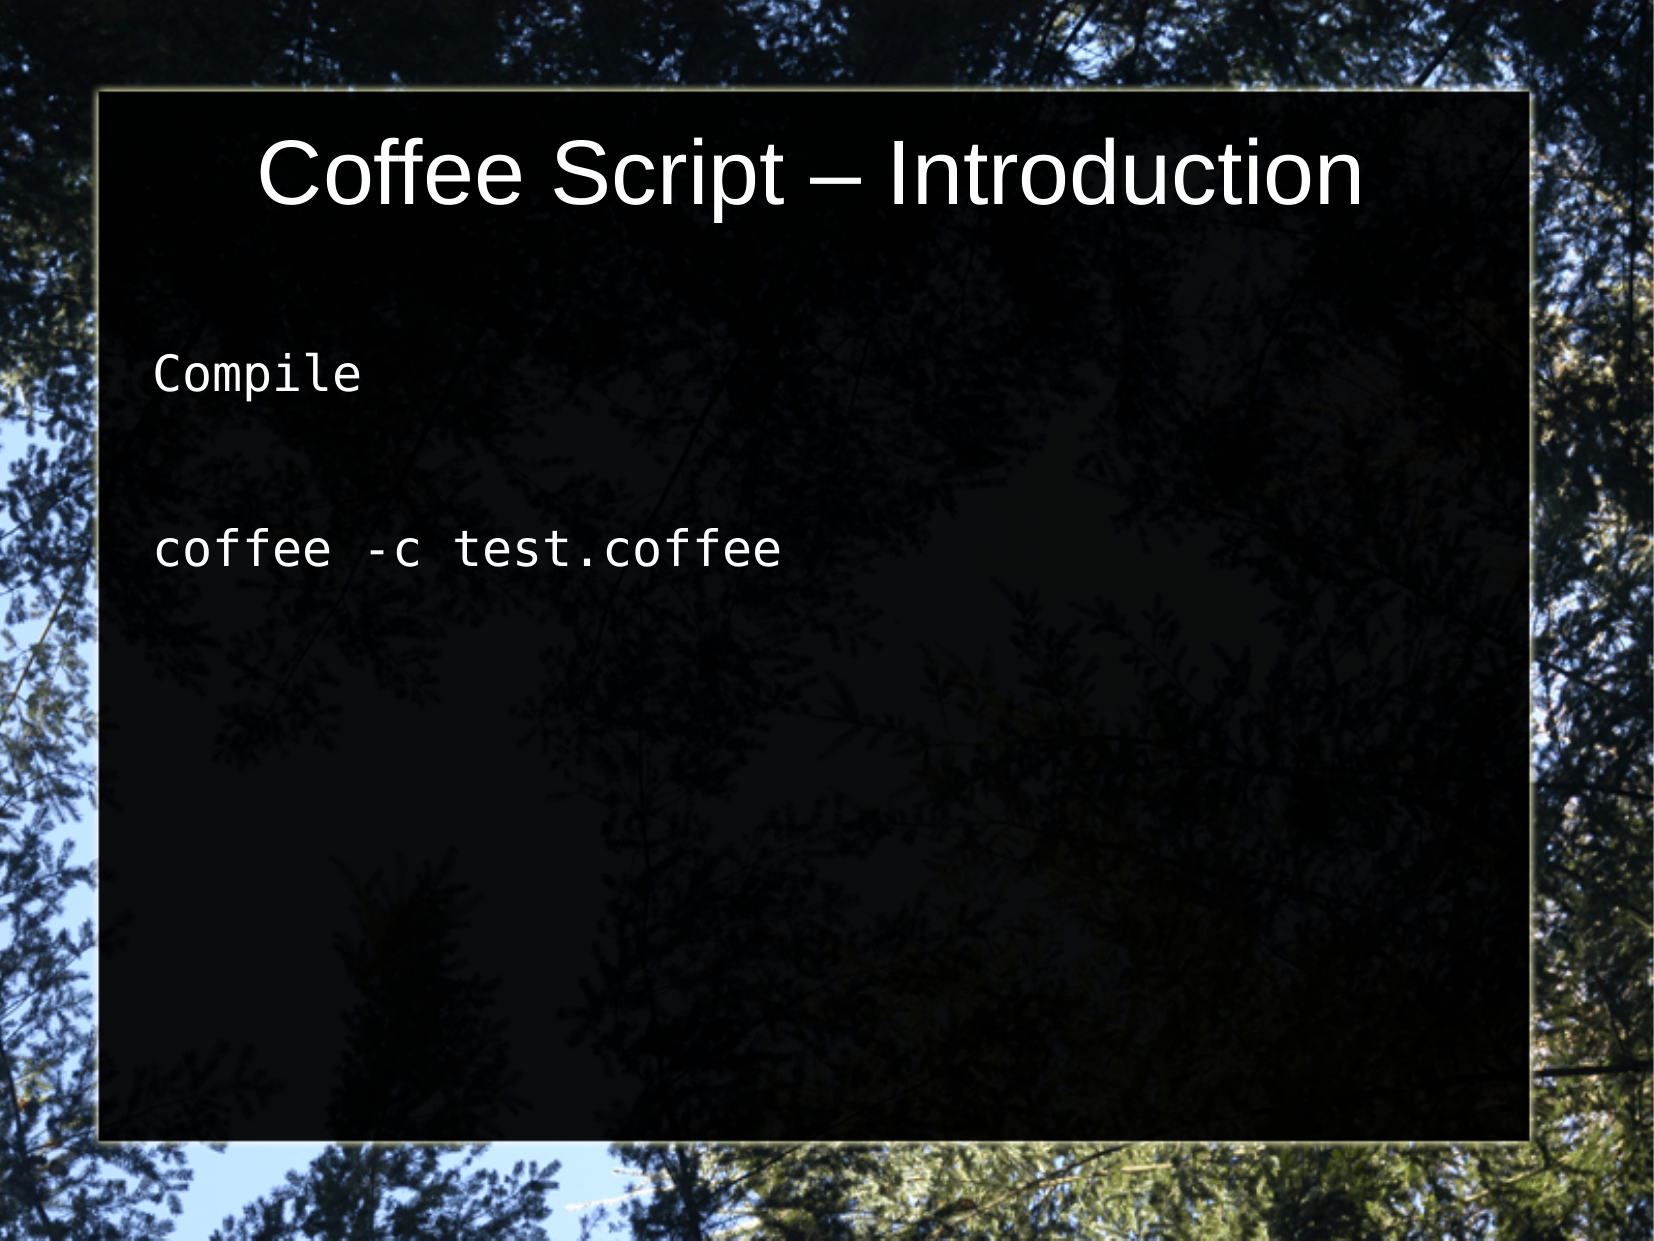

# Coffee Script – Introduction
Compile
coffee -c test.coffee